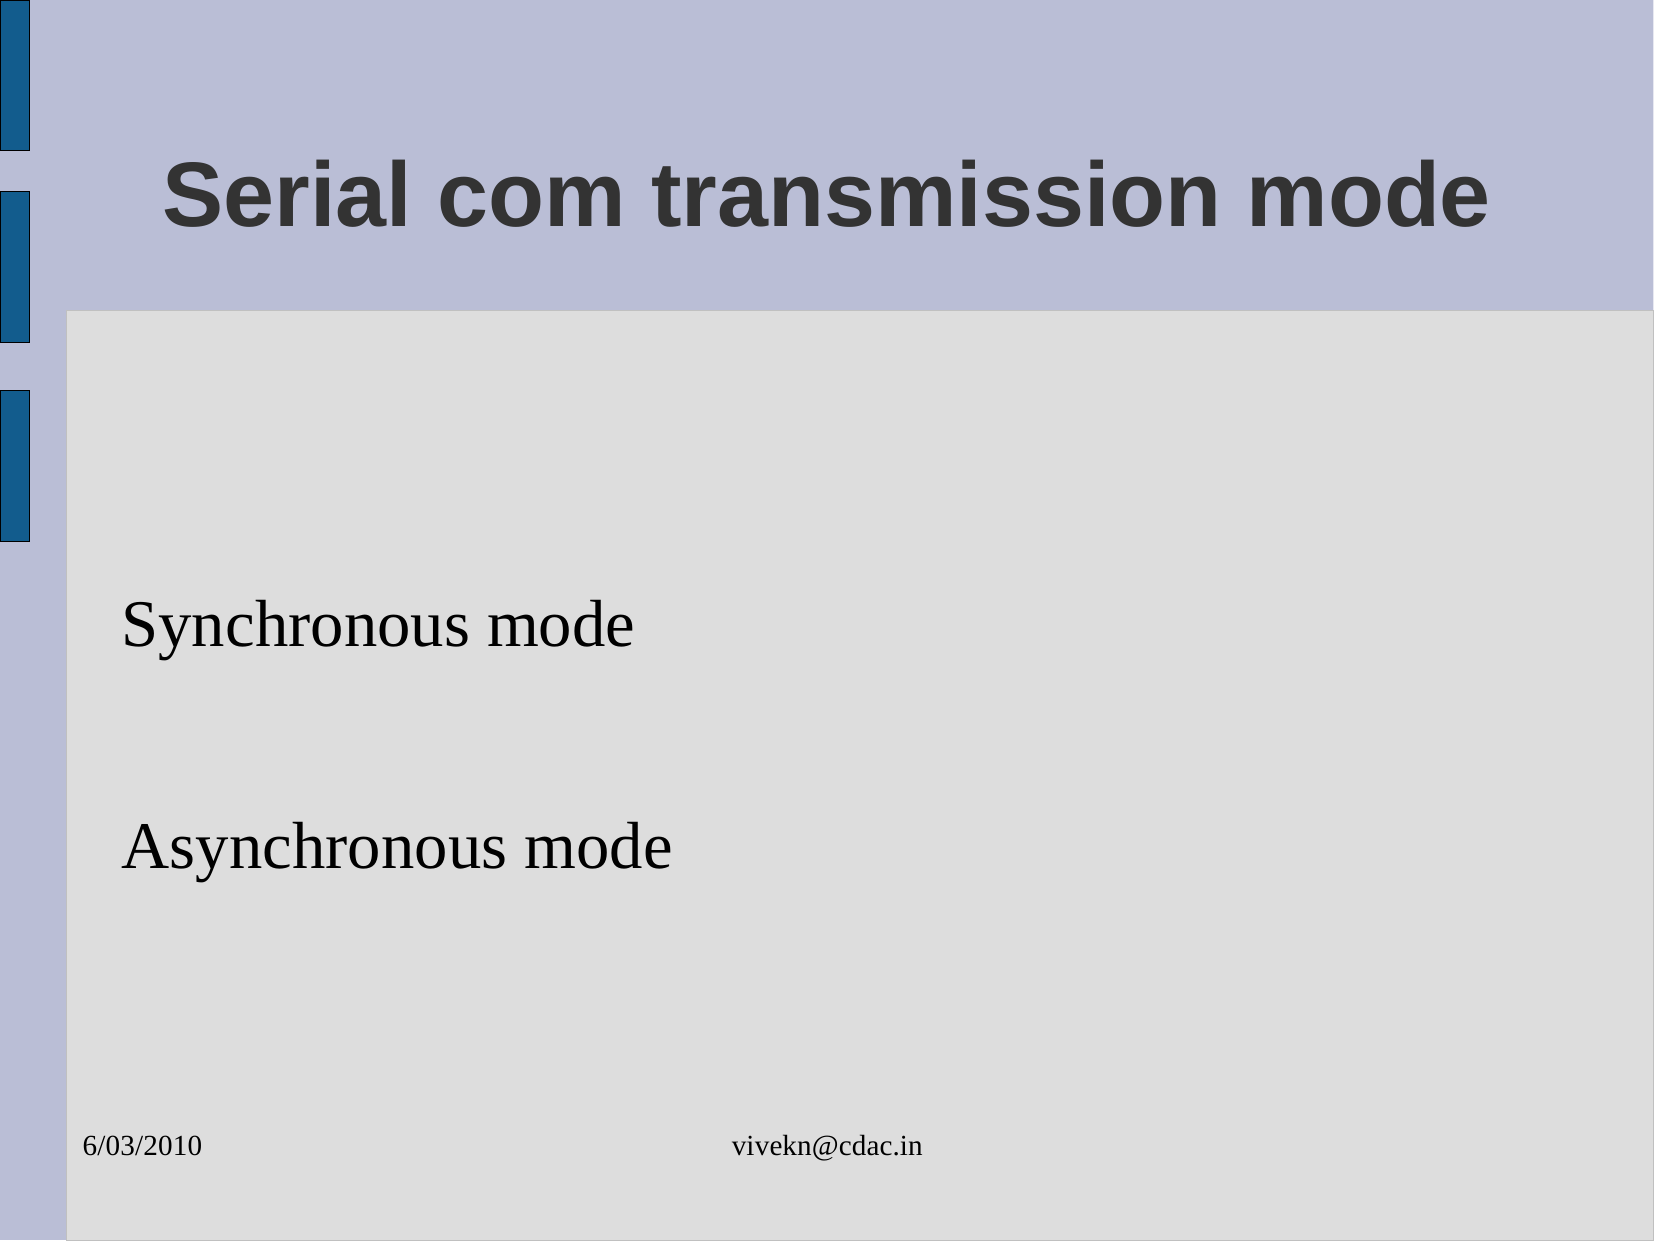

# Serial com transmission mode
Synchronous mode
Asynchronous mode